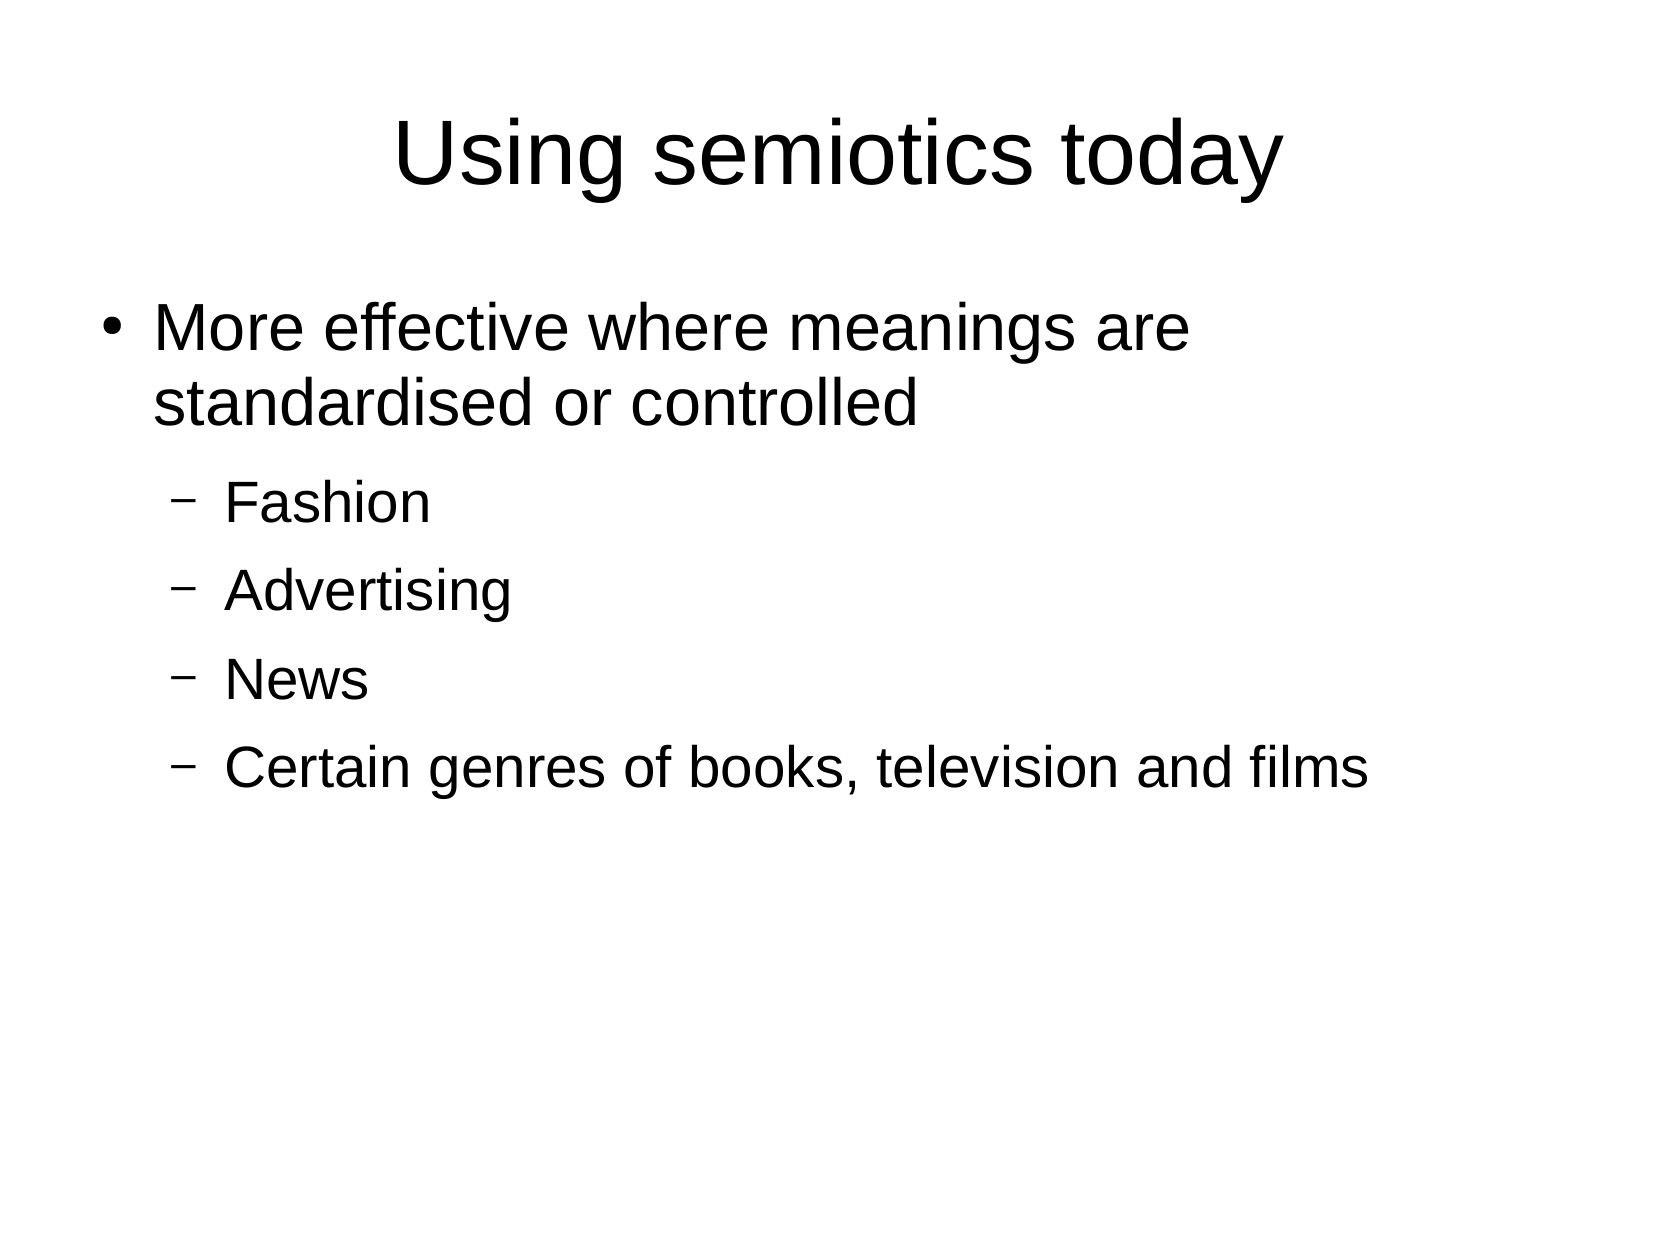

# Using semiotics today
More effective where meanings are standardised or controlled
Fashion
Advertising
News
Certain genres of books, television and films